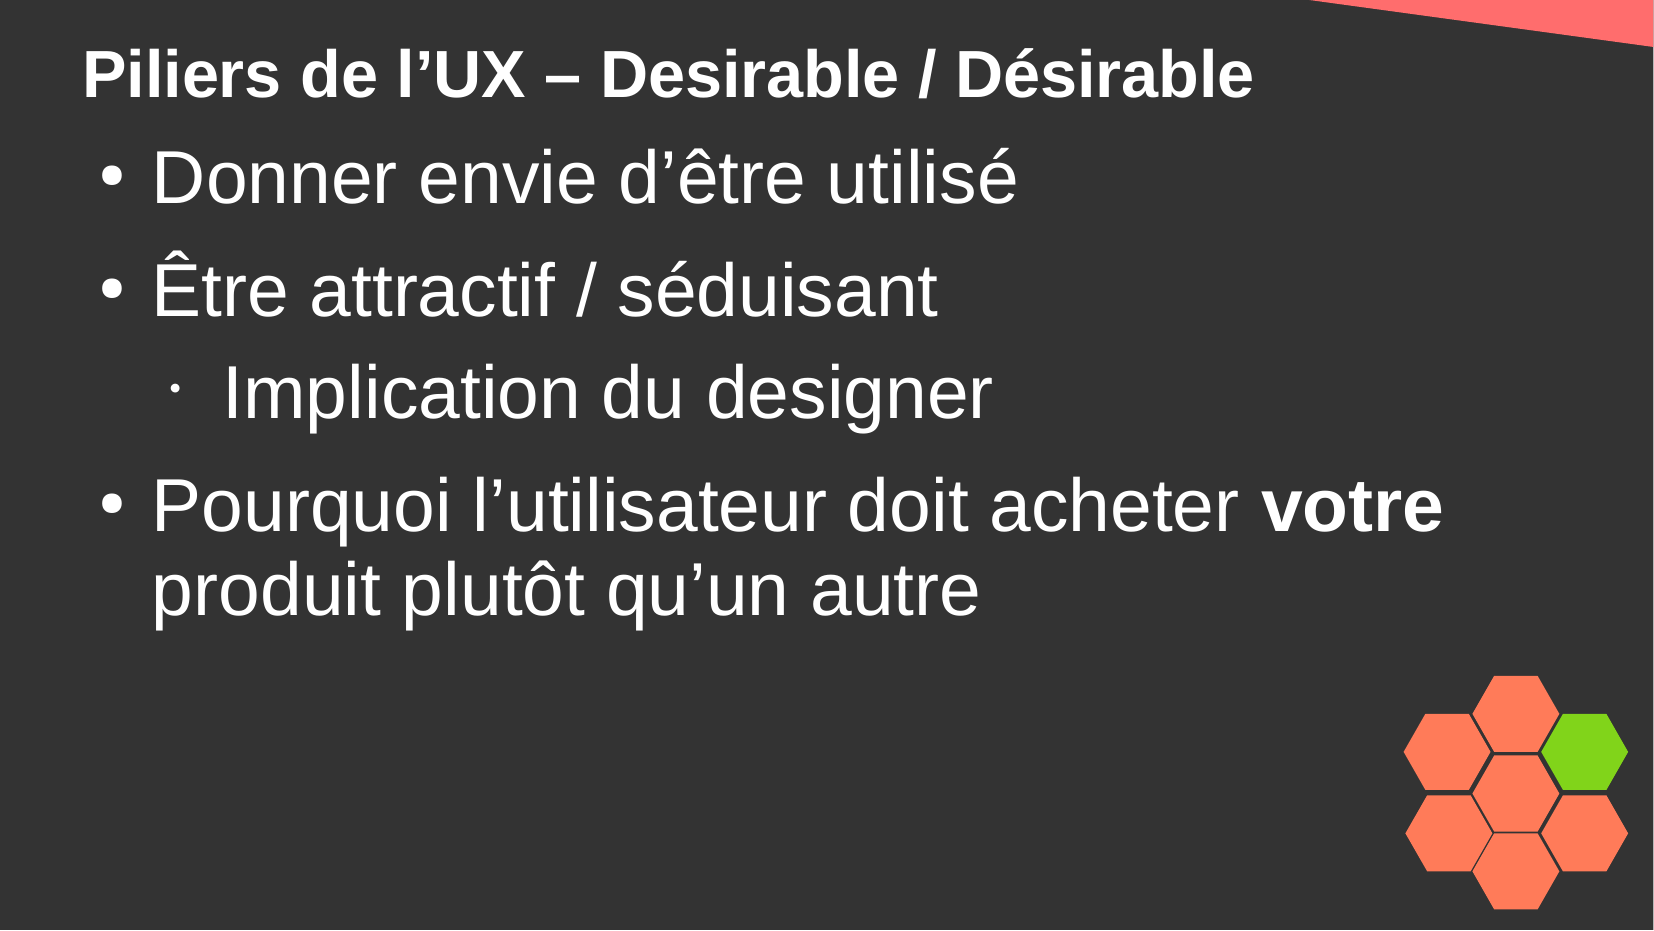

# Piliers de l’UX – Desirable / Désirable
Donner envie d’être utilisé
Être attractif / séduisant
Implication du designer
Pourquoi l’utilisateur doit acheter votre produit plutôt qu’un autre